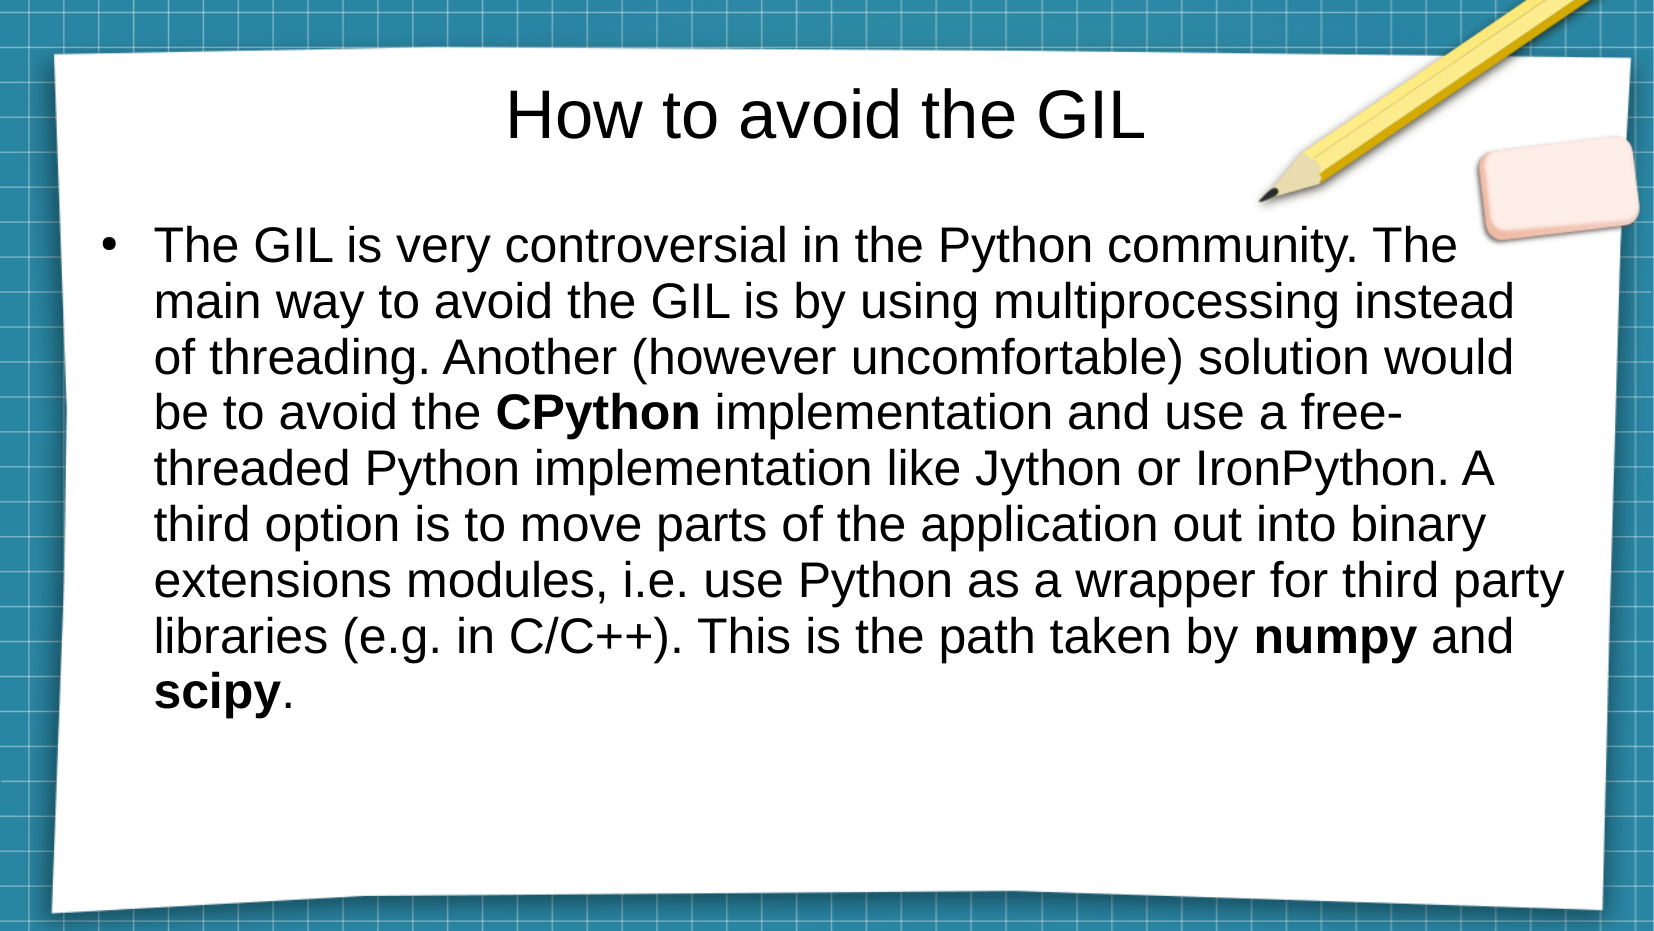

# How to avoid the GIL
The GIL is very controversial in the Python community. The main way to avoid the GIL is by using multiprocessing instead of threading. Another (however uncomfortable) solution would be to avoid the CPython implementation and use a free-threaded Python implementation like Jython or IronPython. A third option is to move parts of the application out into binary extensions modules, i.e. use Python as a wrapper for third party libraries (e.g. in C/C++). This is the path taken by numpy and scipy.